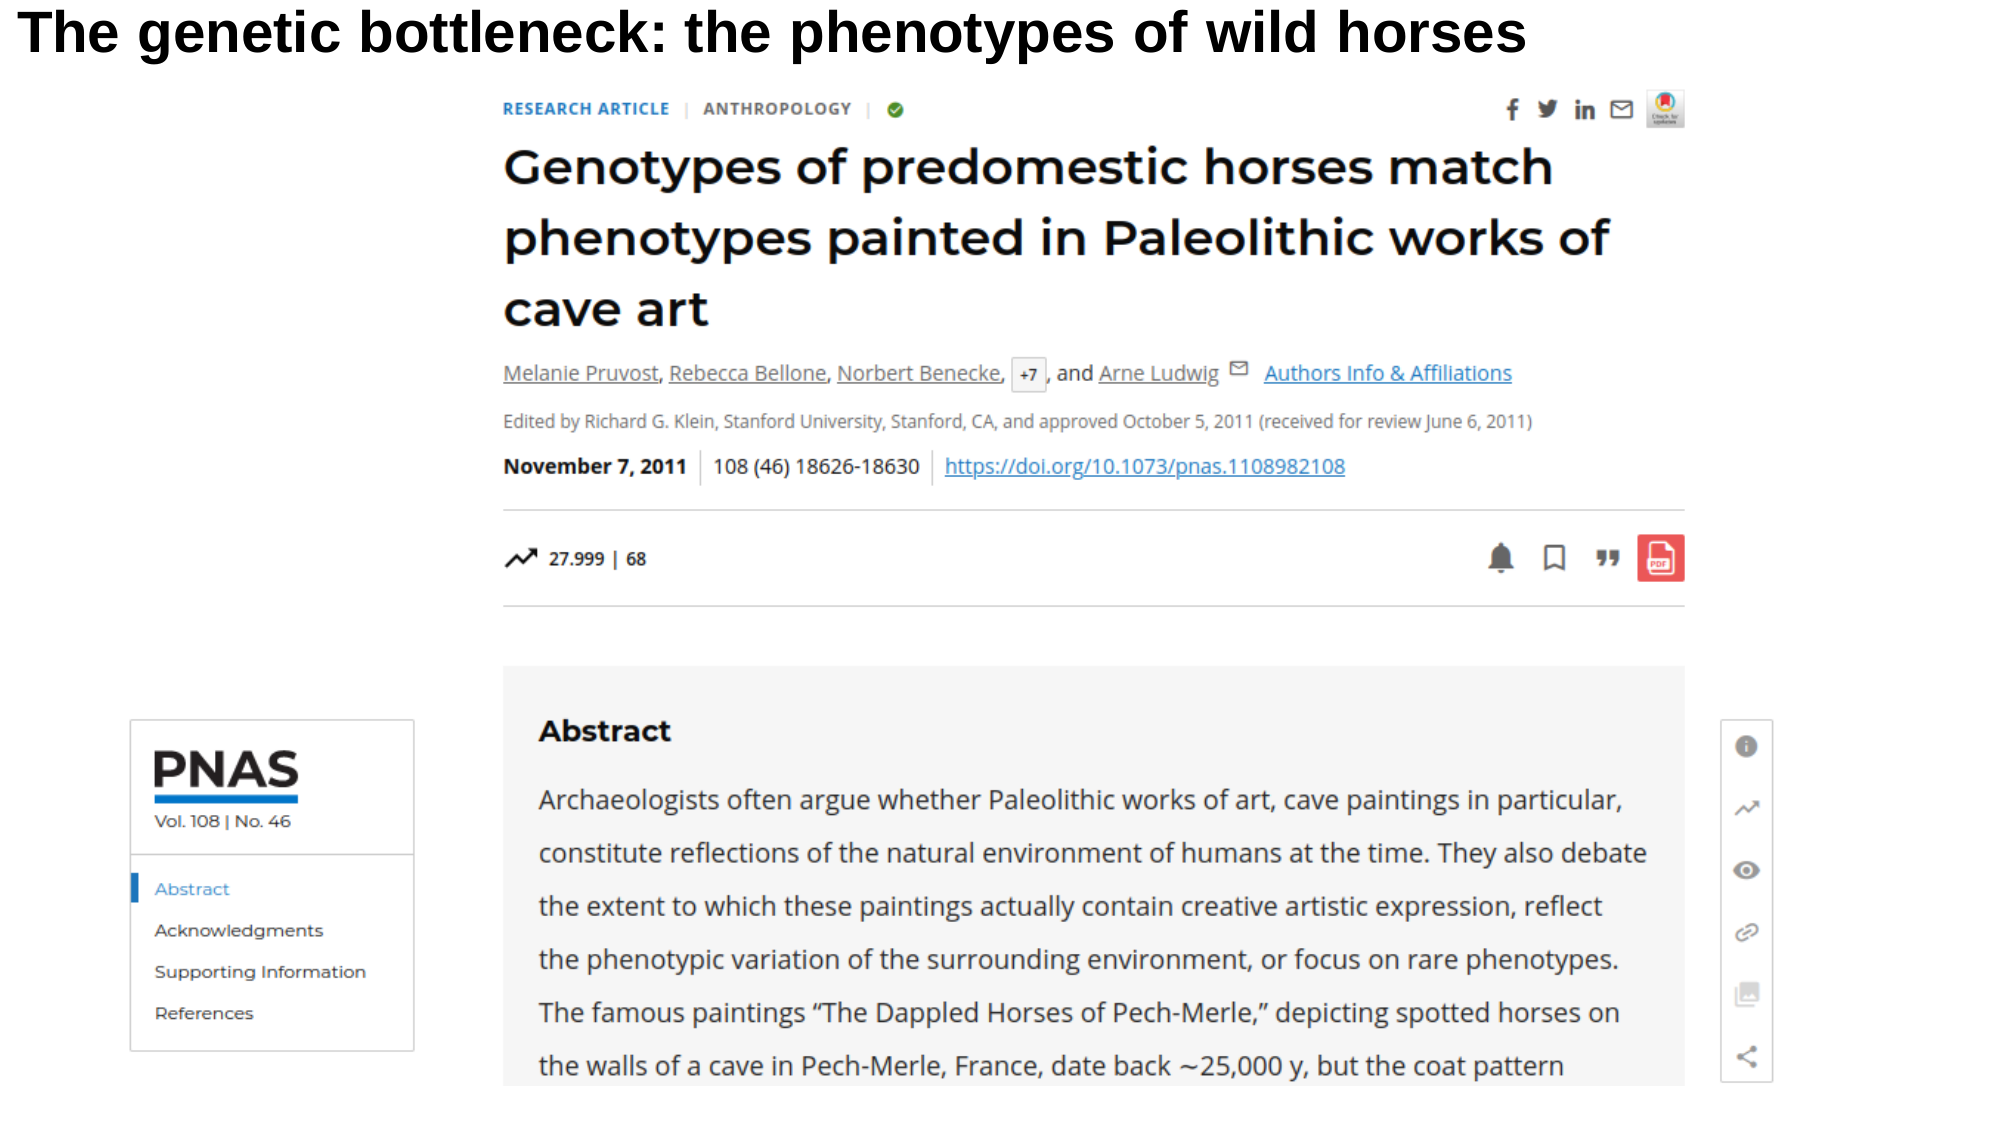

The genetic bottleneck: the phenotypes of wild horses